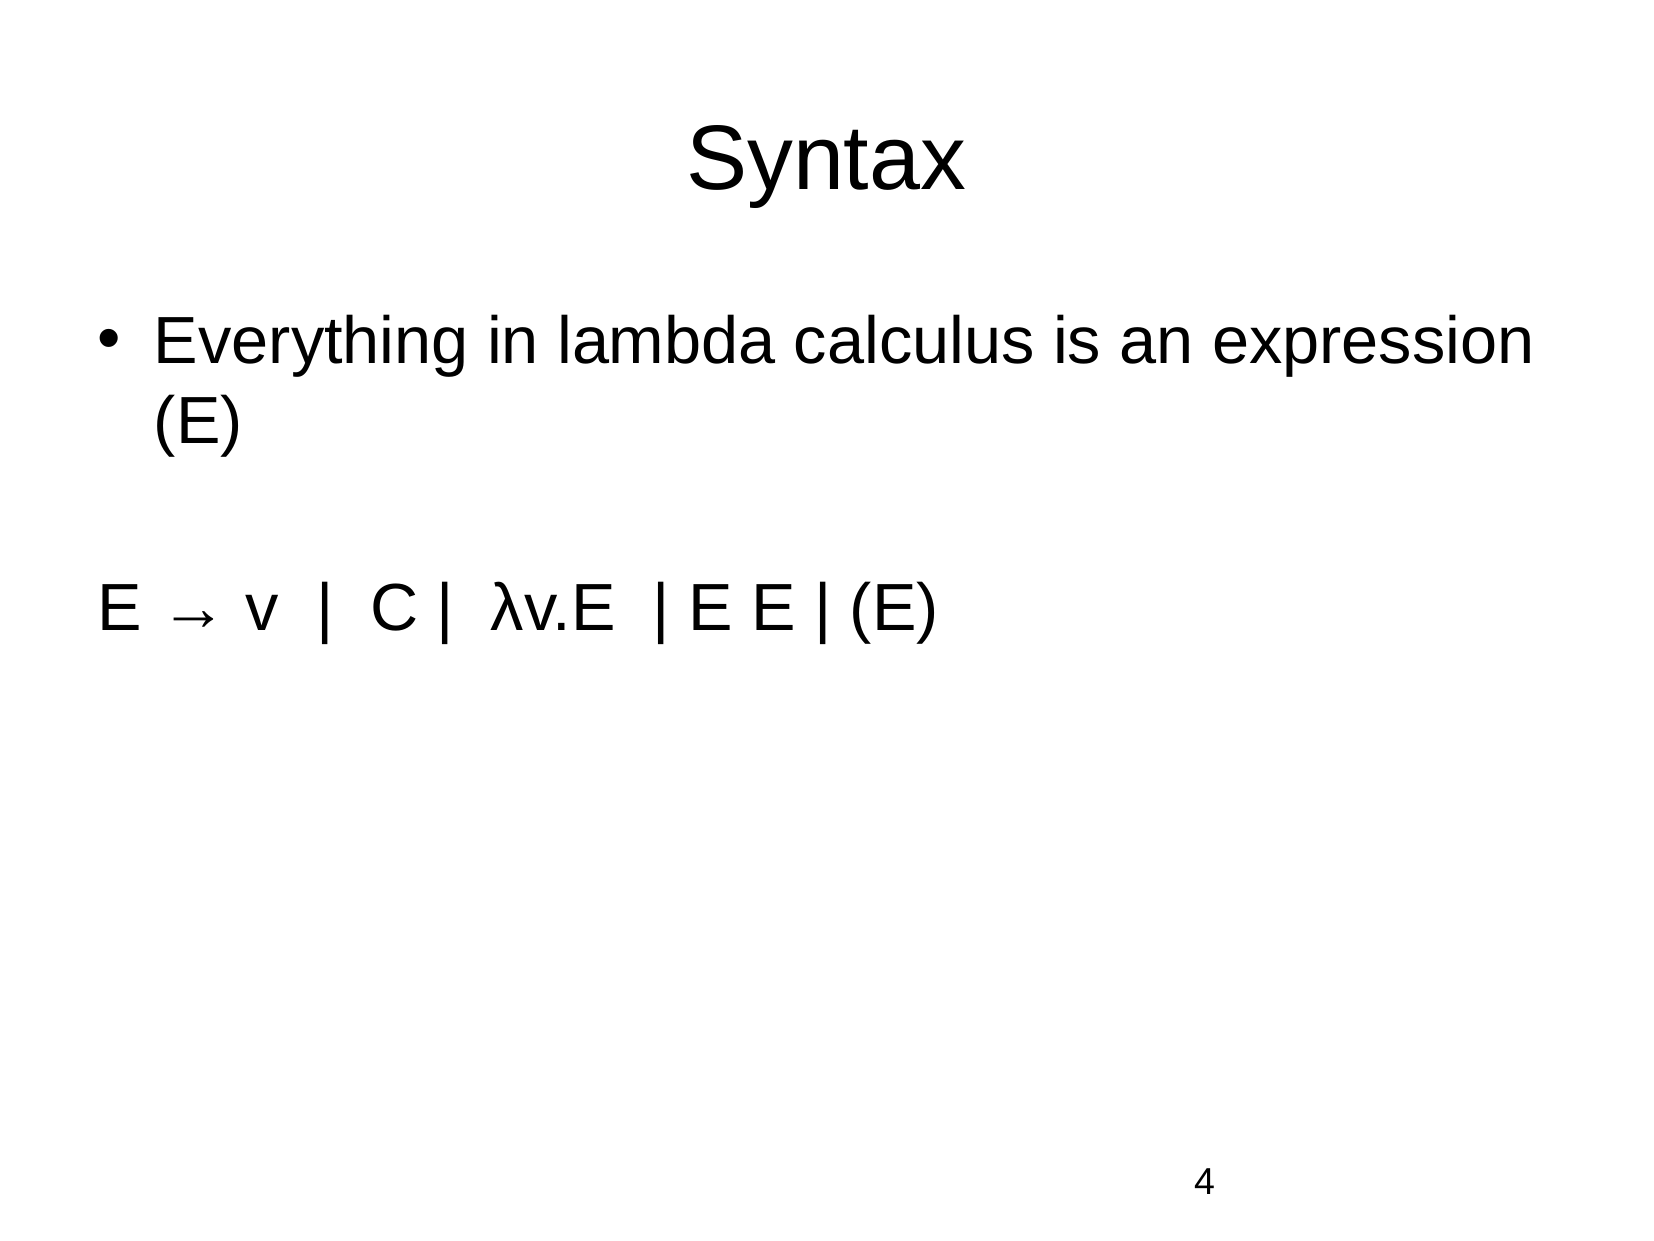

# Syntax
Everything in lambda calculus is an expression (E)
E → v | C | λv.E | E E | (E)